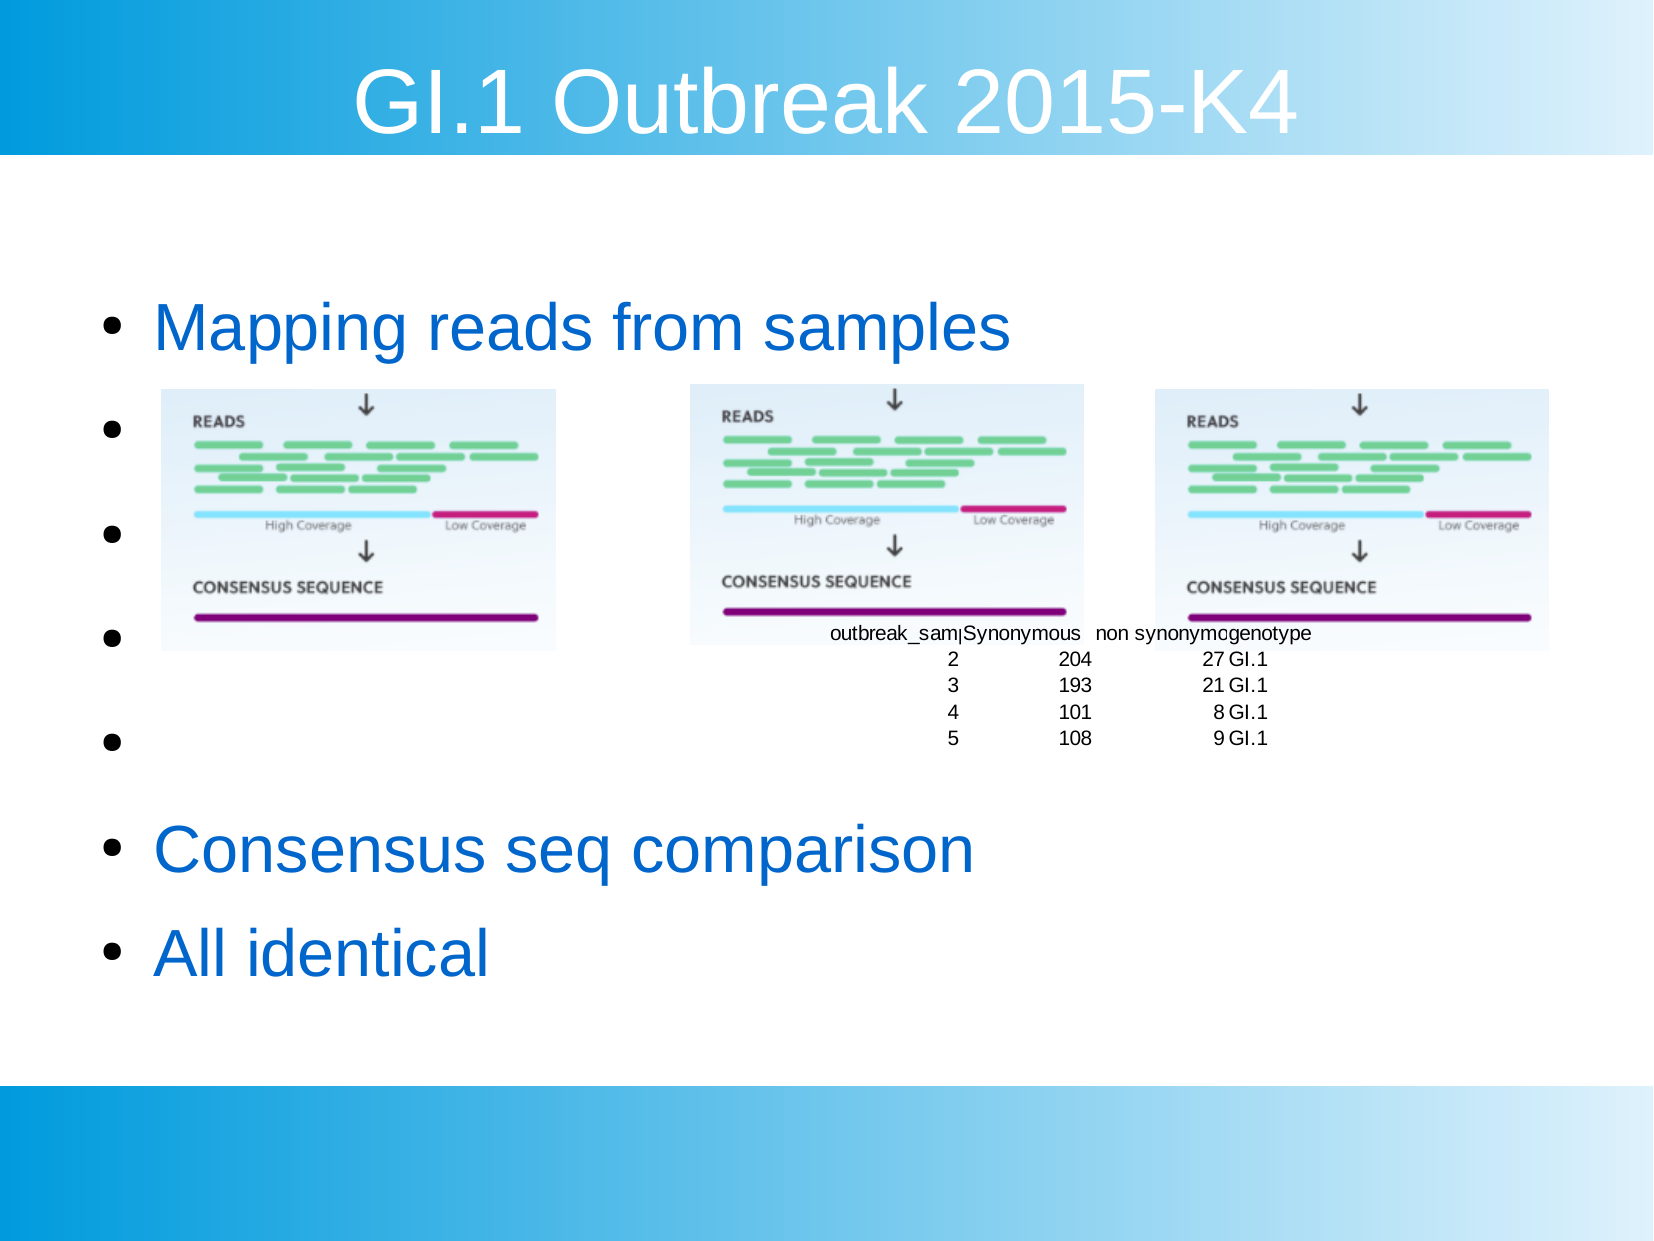

# GI.1 Outbreak 2015-K4
Mapping reads from samples
Consensus seq comparison
All identical